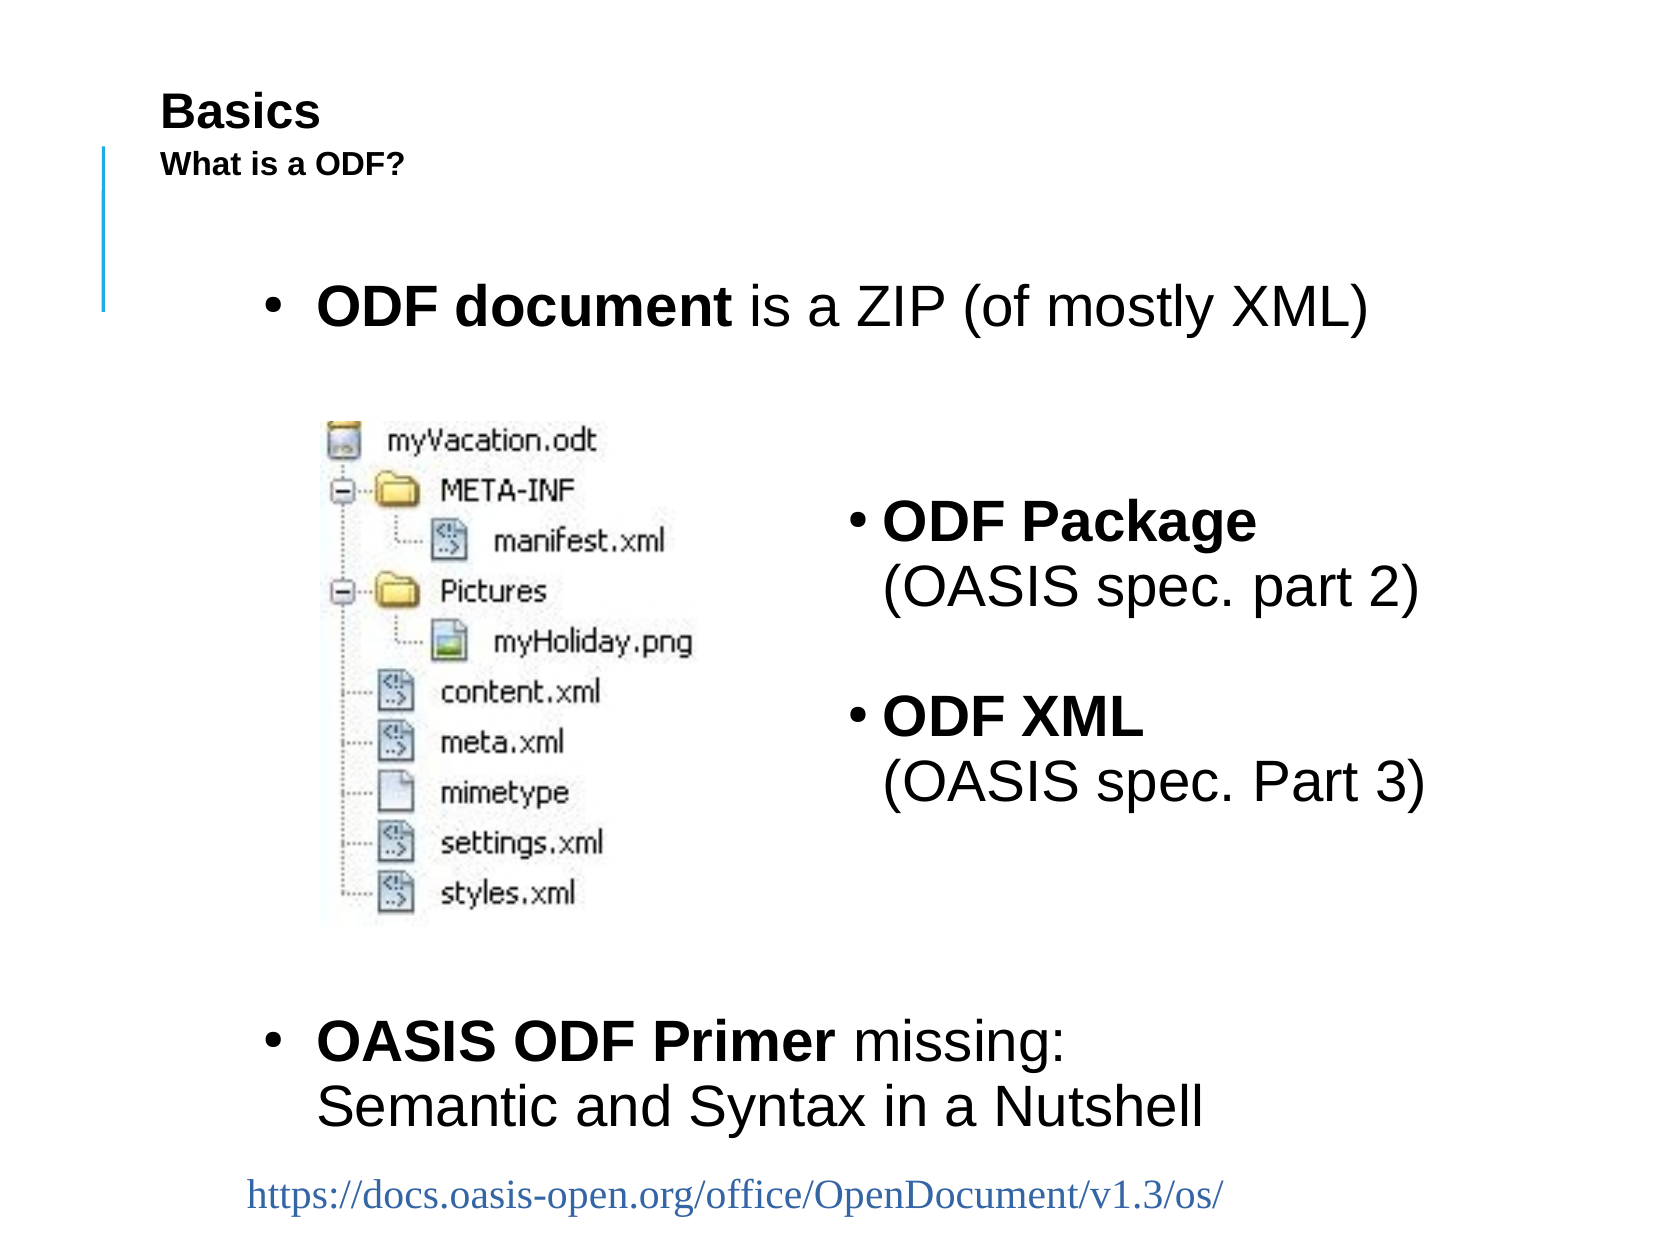

# Basics What is a ODF?
ODF document is a ZIP (of mostly XML)
ODF Package
(OASIS spec. part 2)
ODF XML
(OASIS spec. Part 3)
OASIS ODF Primer missing:
Semantic and Syntax in a Nutshell
https://docs.oasis-open.org/office/OpenDocument/v1.3/os/